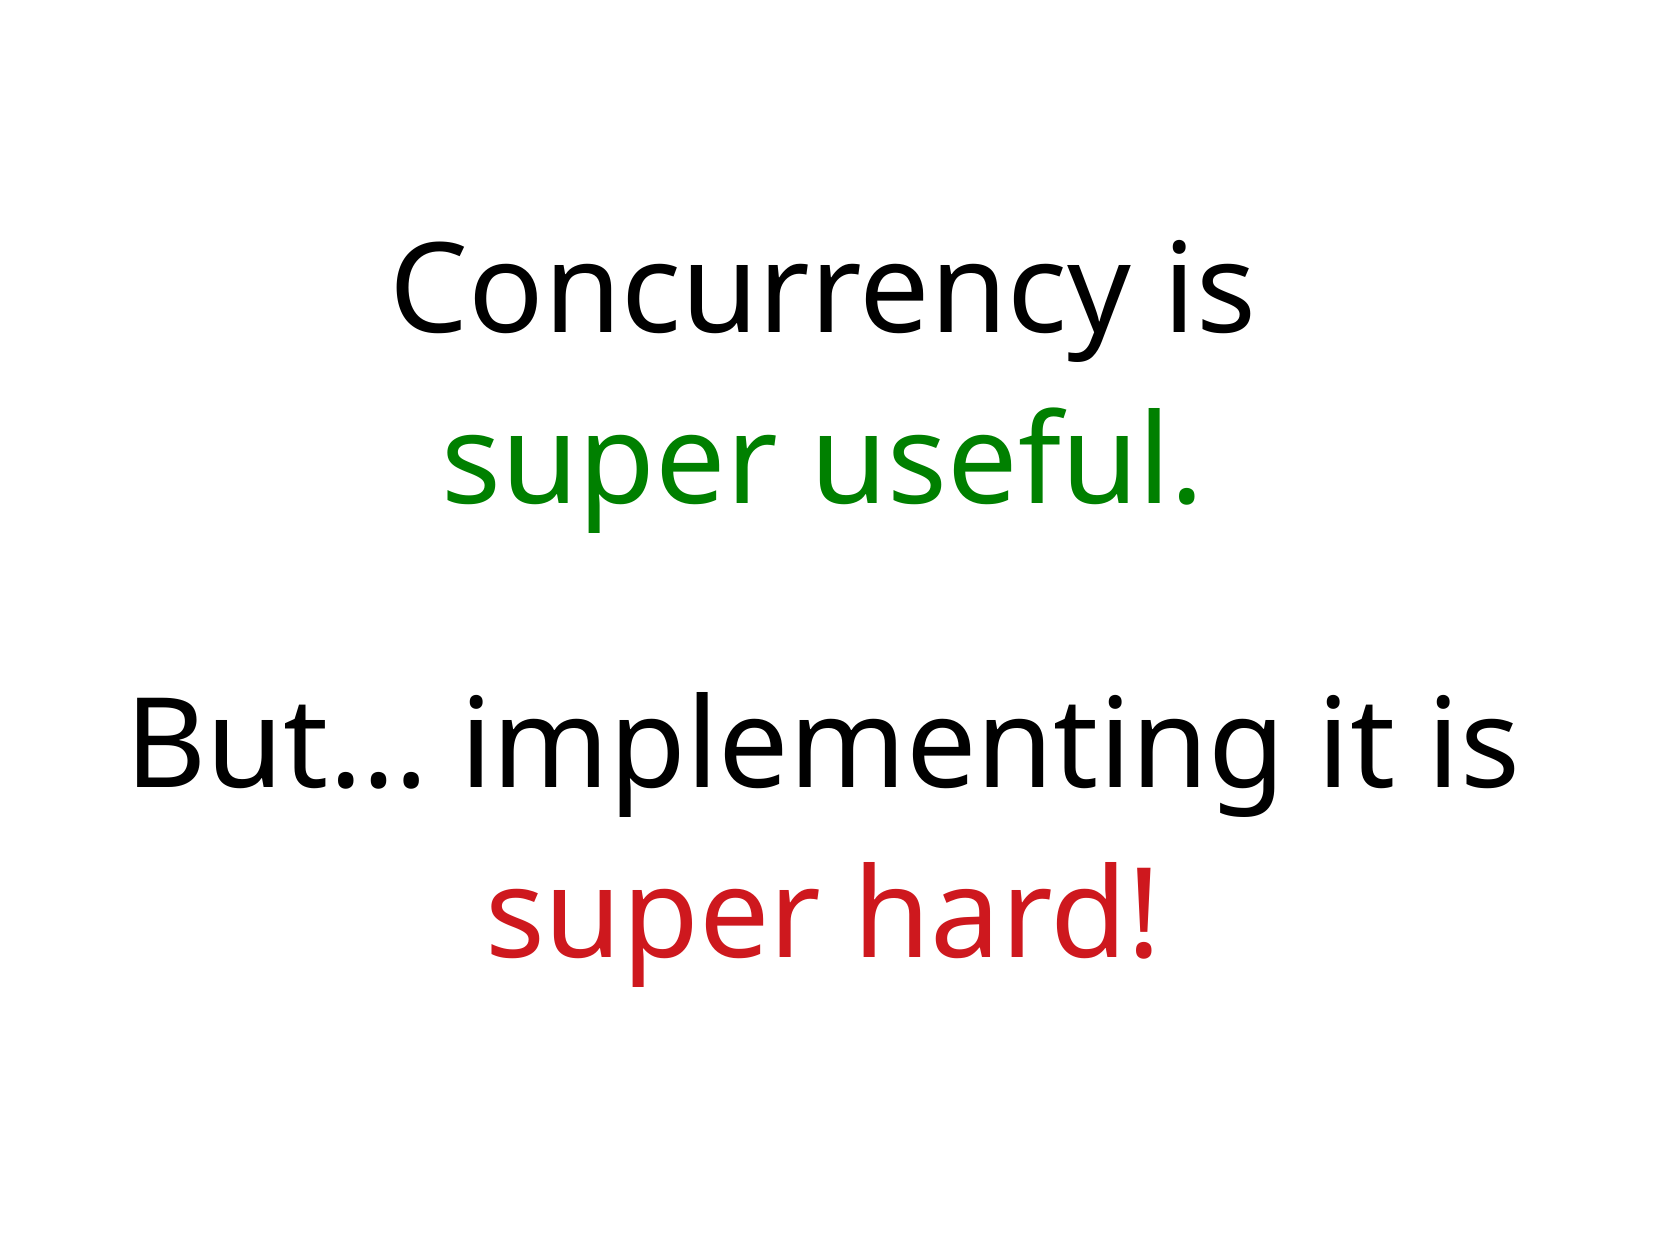

# Concurrency is super useful.
But… implementing it is super hard!